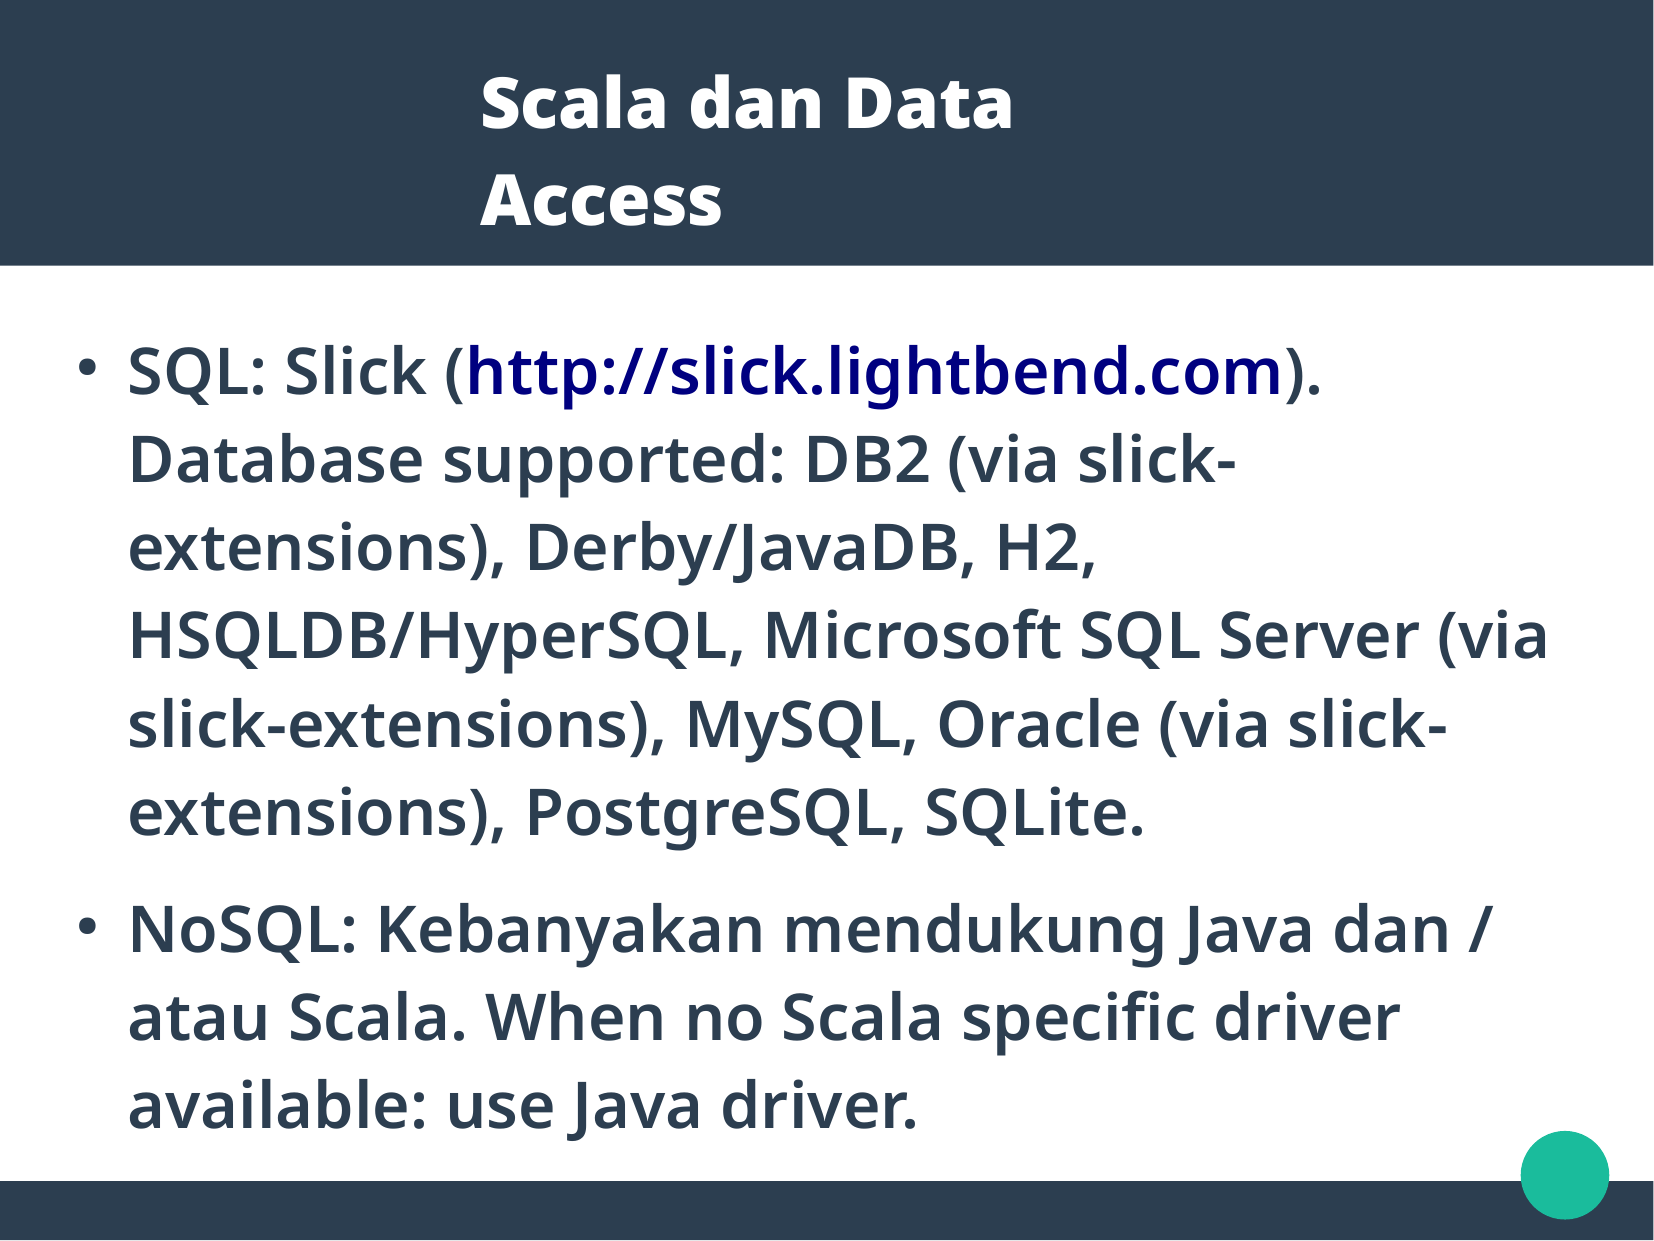

# Scala dan Data Access
SQL: Slick (http://slick.lightbend.com). Database supported: DB2 (via slick-extensions), Derby/JavaDB, H2, HSQLDB/HyperSQL, Microsoft SQL Server (via slick-extensions), MySQL, Oracle (via slick-extensions), PostgreSQL, SQLite.
NoSQL: Kebanyakan mendukung Java dan / atau Scala. When no Scala specific driver available: use Java driver.